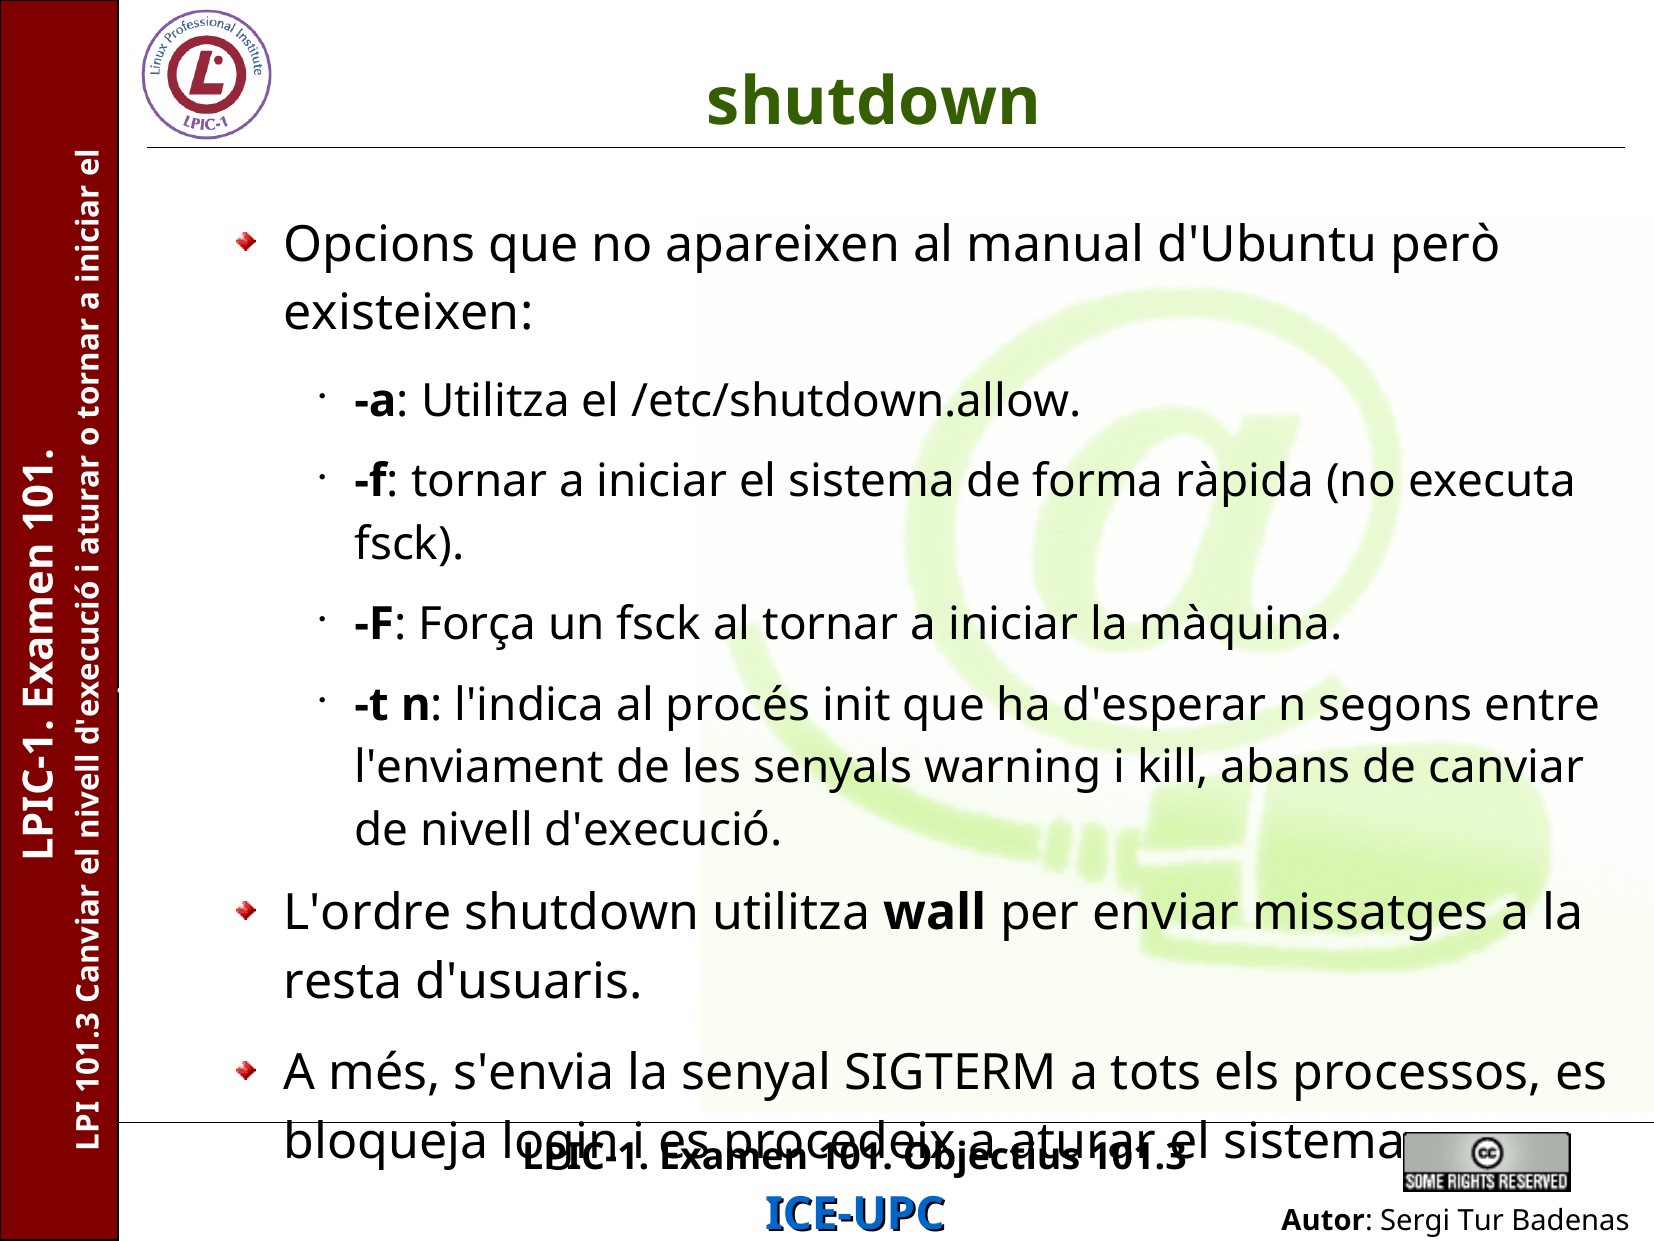

# shutdown
Opcions que no apareixen al manual d'Ubuntu però existeixen:
-a: Utilitza el /etc/shutdown.allow.
-f: tornar a iniciar el sistema de forma ràpida (no executa fsck).
-F: Força un fsck al tornar a iniciar la màquina.
-t n: l'indica al procés init que ha d'esperar n segons entre l'enviament de les senyals warning i kill, abans de canviar de nivell d'execució.
L'ordre shutdown utilitza wall per enviar missatges a la resta d'usuaris.
A més, s'envia la senyal SIGTERM a tots els processos, es bloqueja login i es procedeix a aturar el sistema